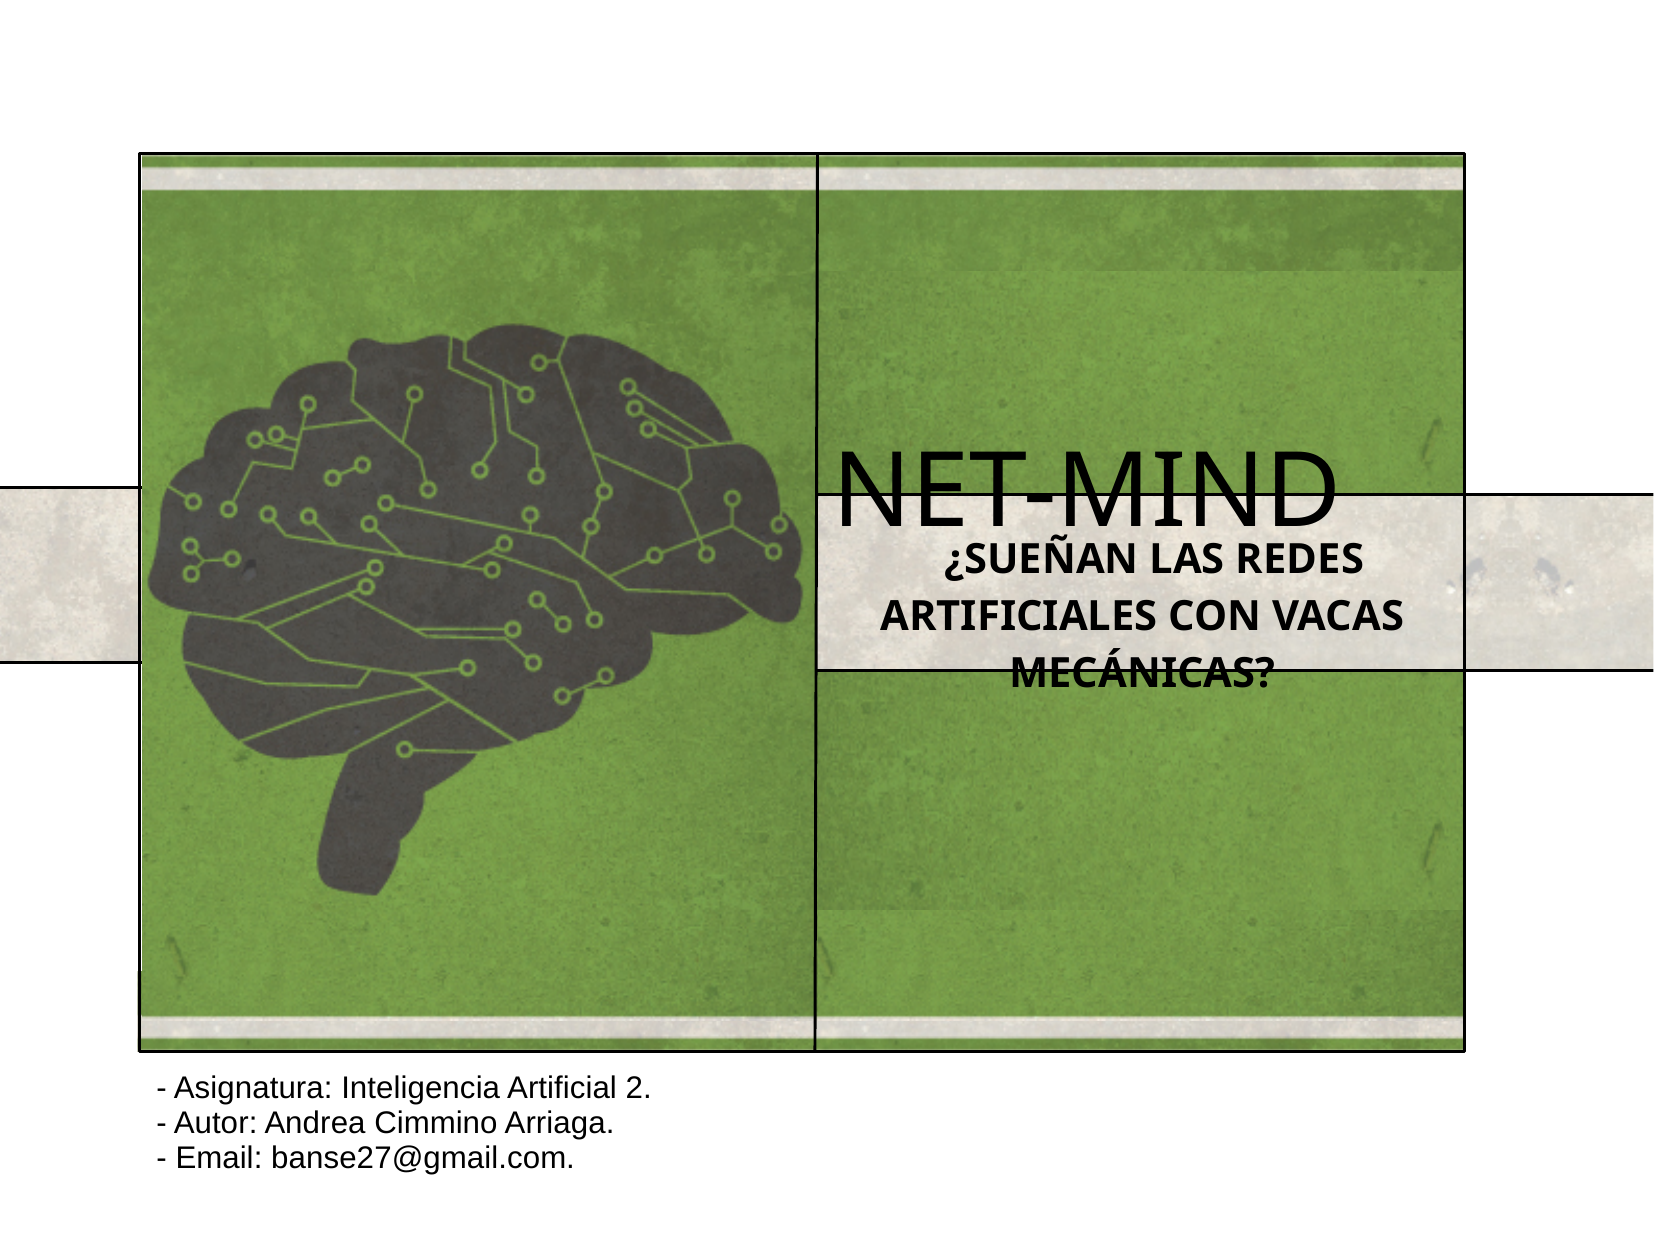

NET-MIND
¿SUEÑAN LAS REDES ARTIFICIALES CON VACAS MECÁNICAS?
- Asignatura: Inteligencia Artificial 2.
- Autor: Andrea Cimmino Arriaga.
- Email: banse27@gmail.com.